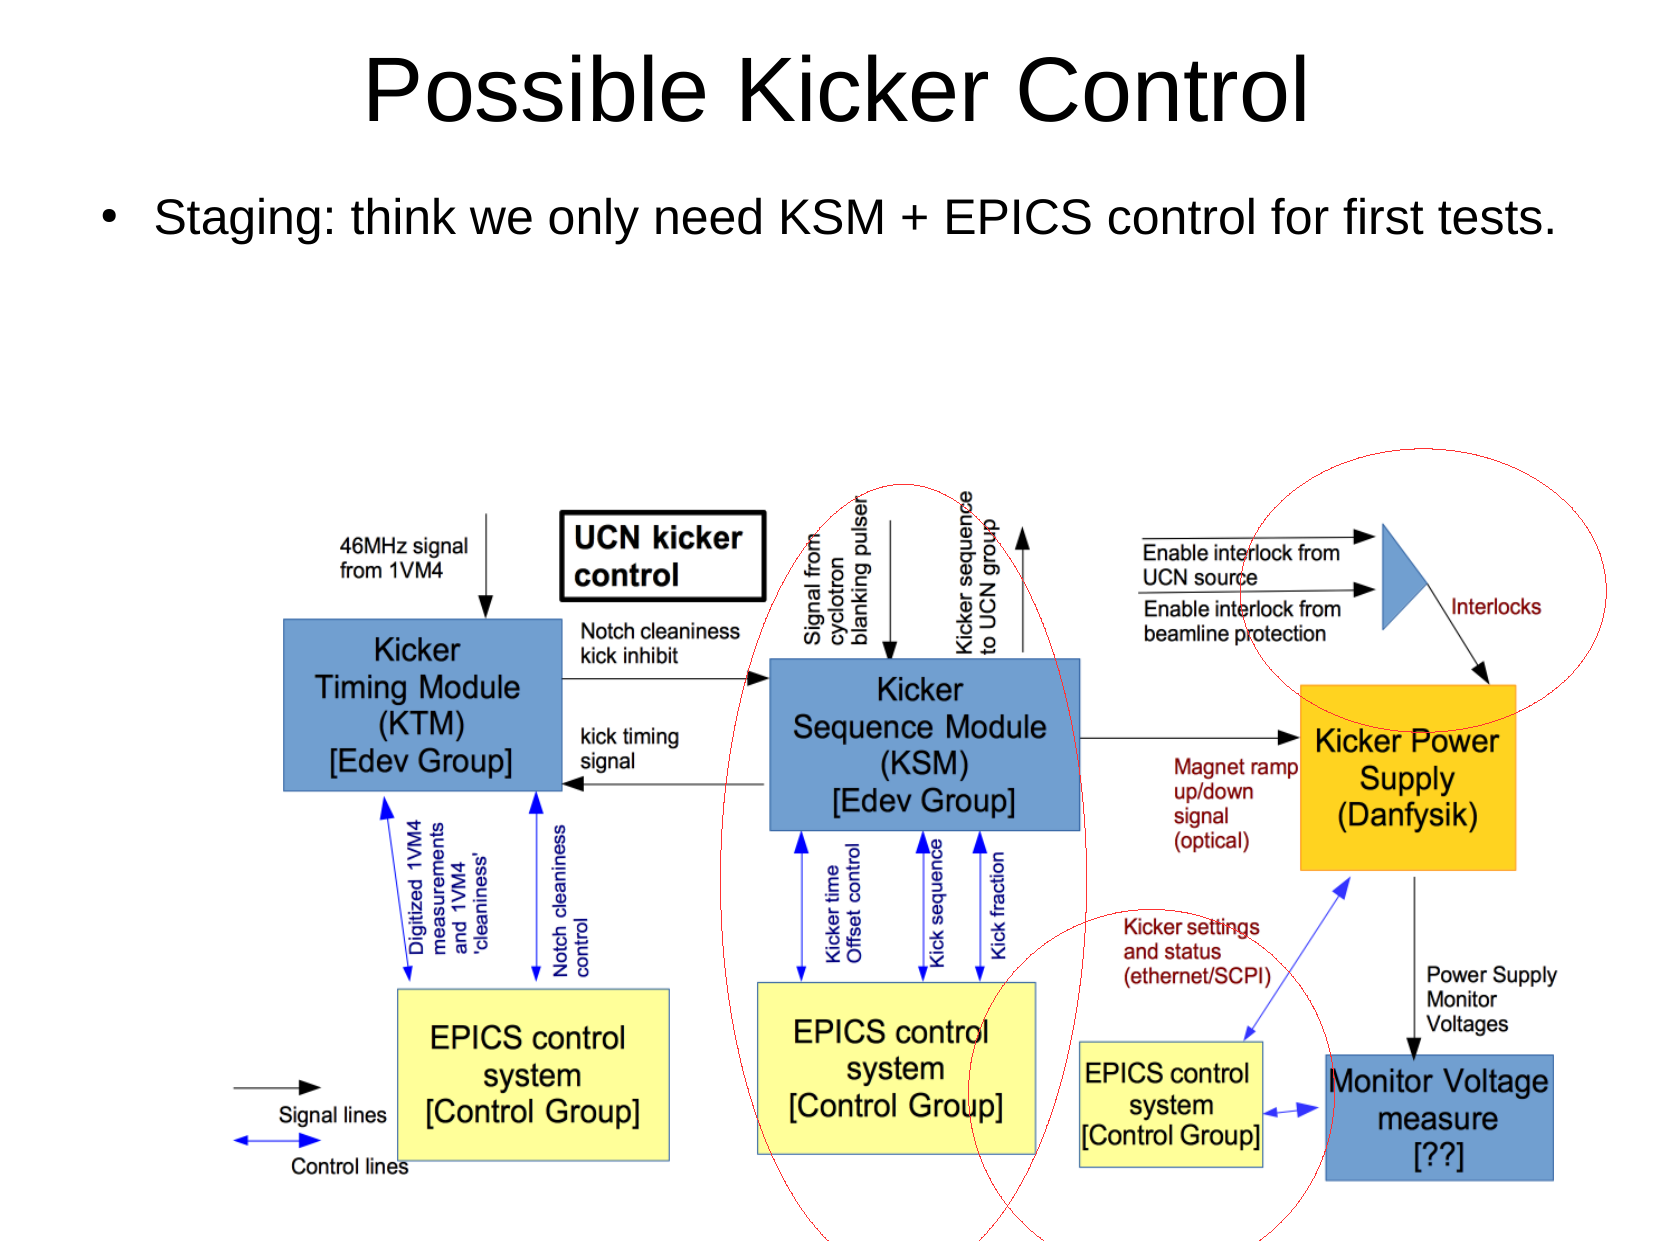

# Possible Kicker Control
Staging: think we only need KSM + EPICS control for first tests.